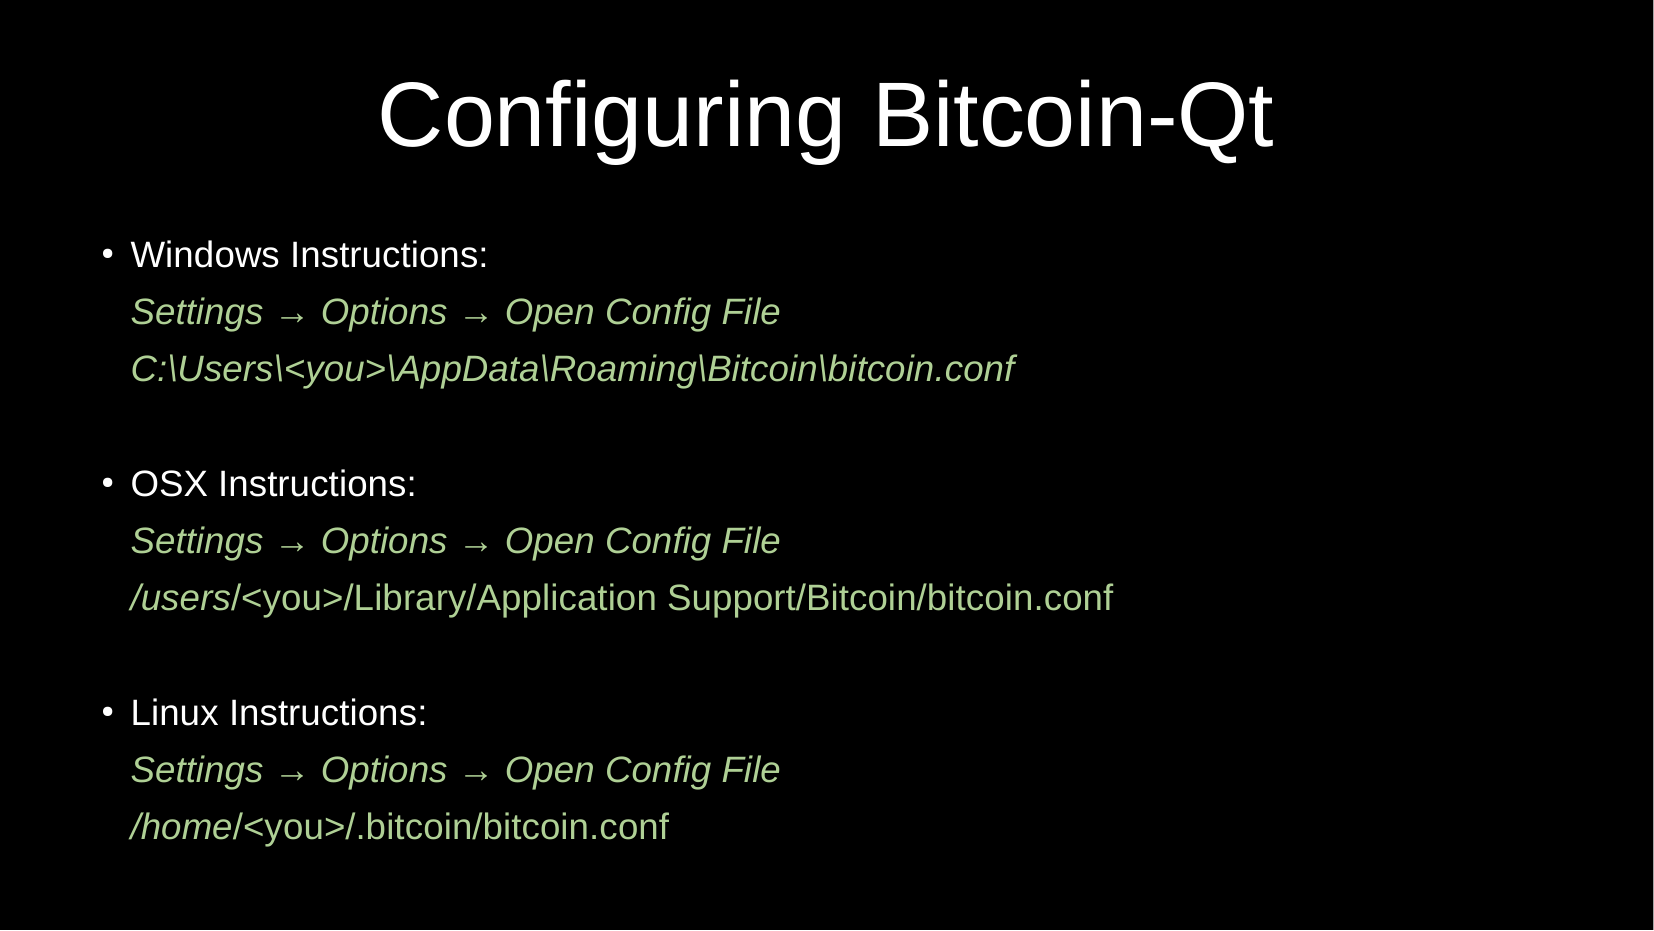

# Configuring Bitcoin-Qt
Windows Instructions:
Settings → Options → Open Config File
C:\Users\<you>\AppData\Roaming\Bitcoin\bitcoin.conf
OSX Instructions:
Settings → Options → Open Config File
/users/<you>/Library/Application Support/Bitcoin/bitcoin.conf
Linux Instructions:
Settings → Options → Open Config File
/home/<you>/.bitcoin/bitcoin.conf